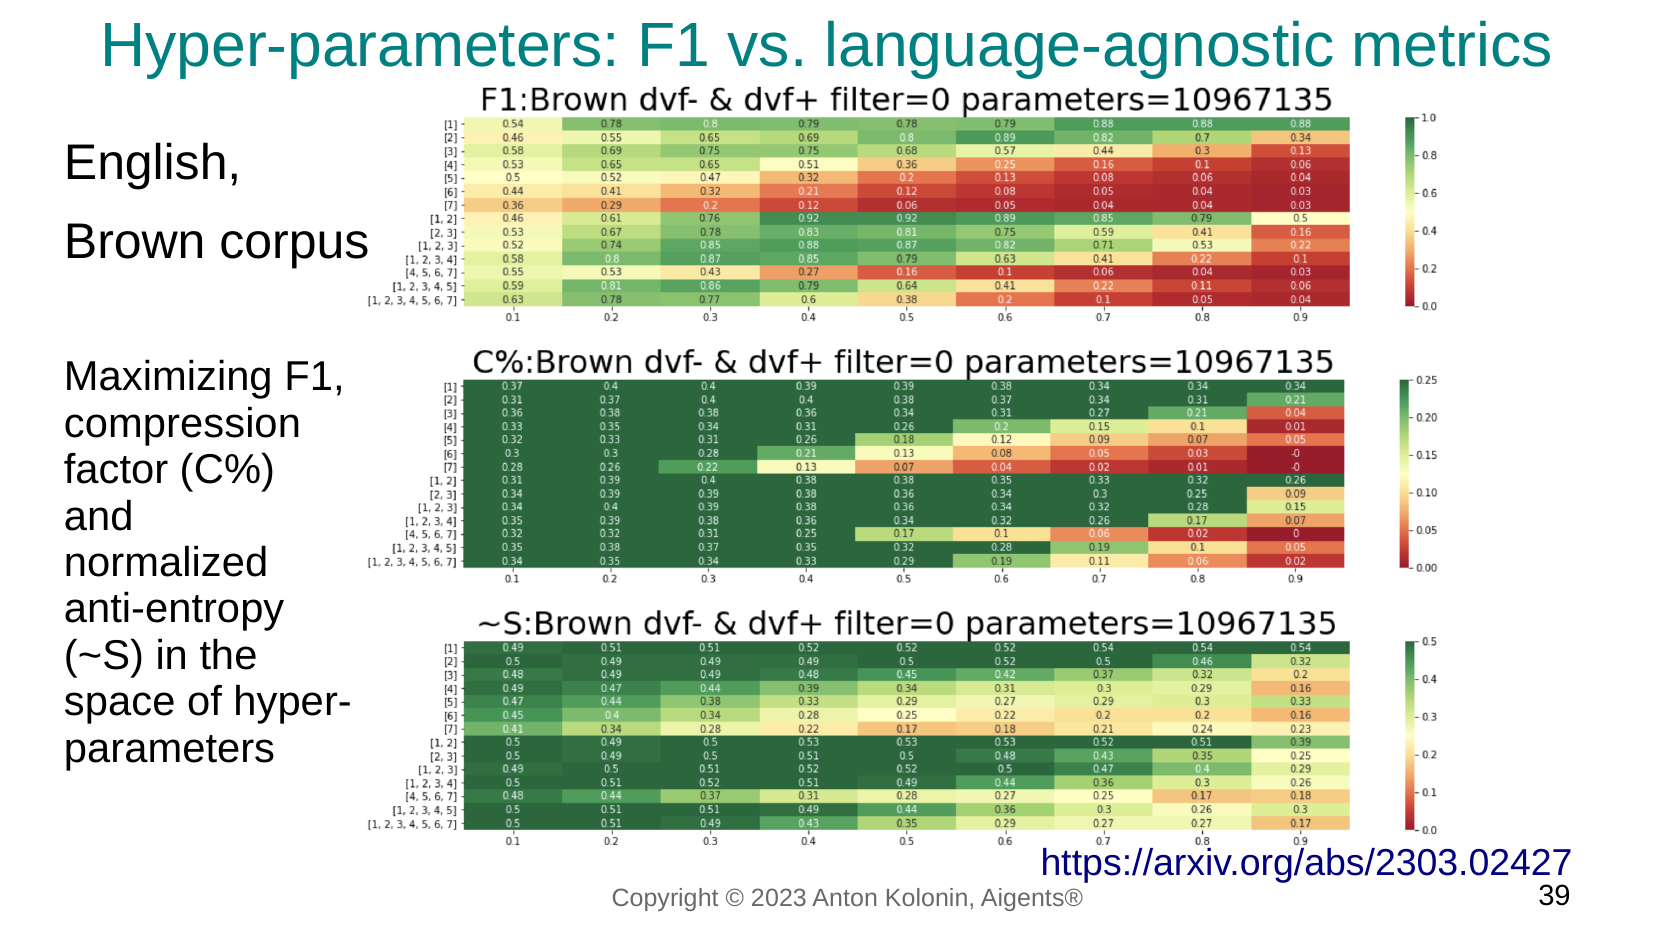

Hyper-parameters: F1 vs. language-agnostic metrics
English,
Brown corpus
Maximizing F1, compression factor (C%) and normalized anti-entropy (~S) in the space of hyper-parameters
https://arxiv.org/abs/2303.02427
Copyright © 2023 Anton Kolonin, Aigents®
39